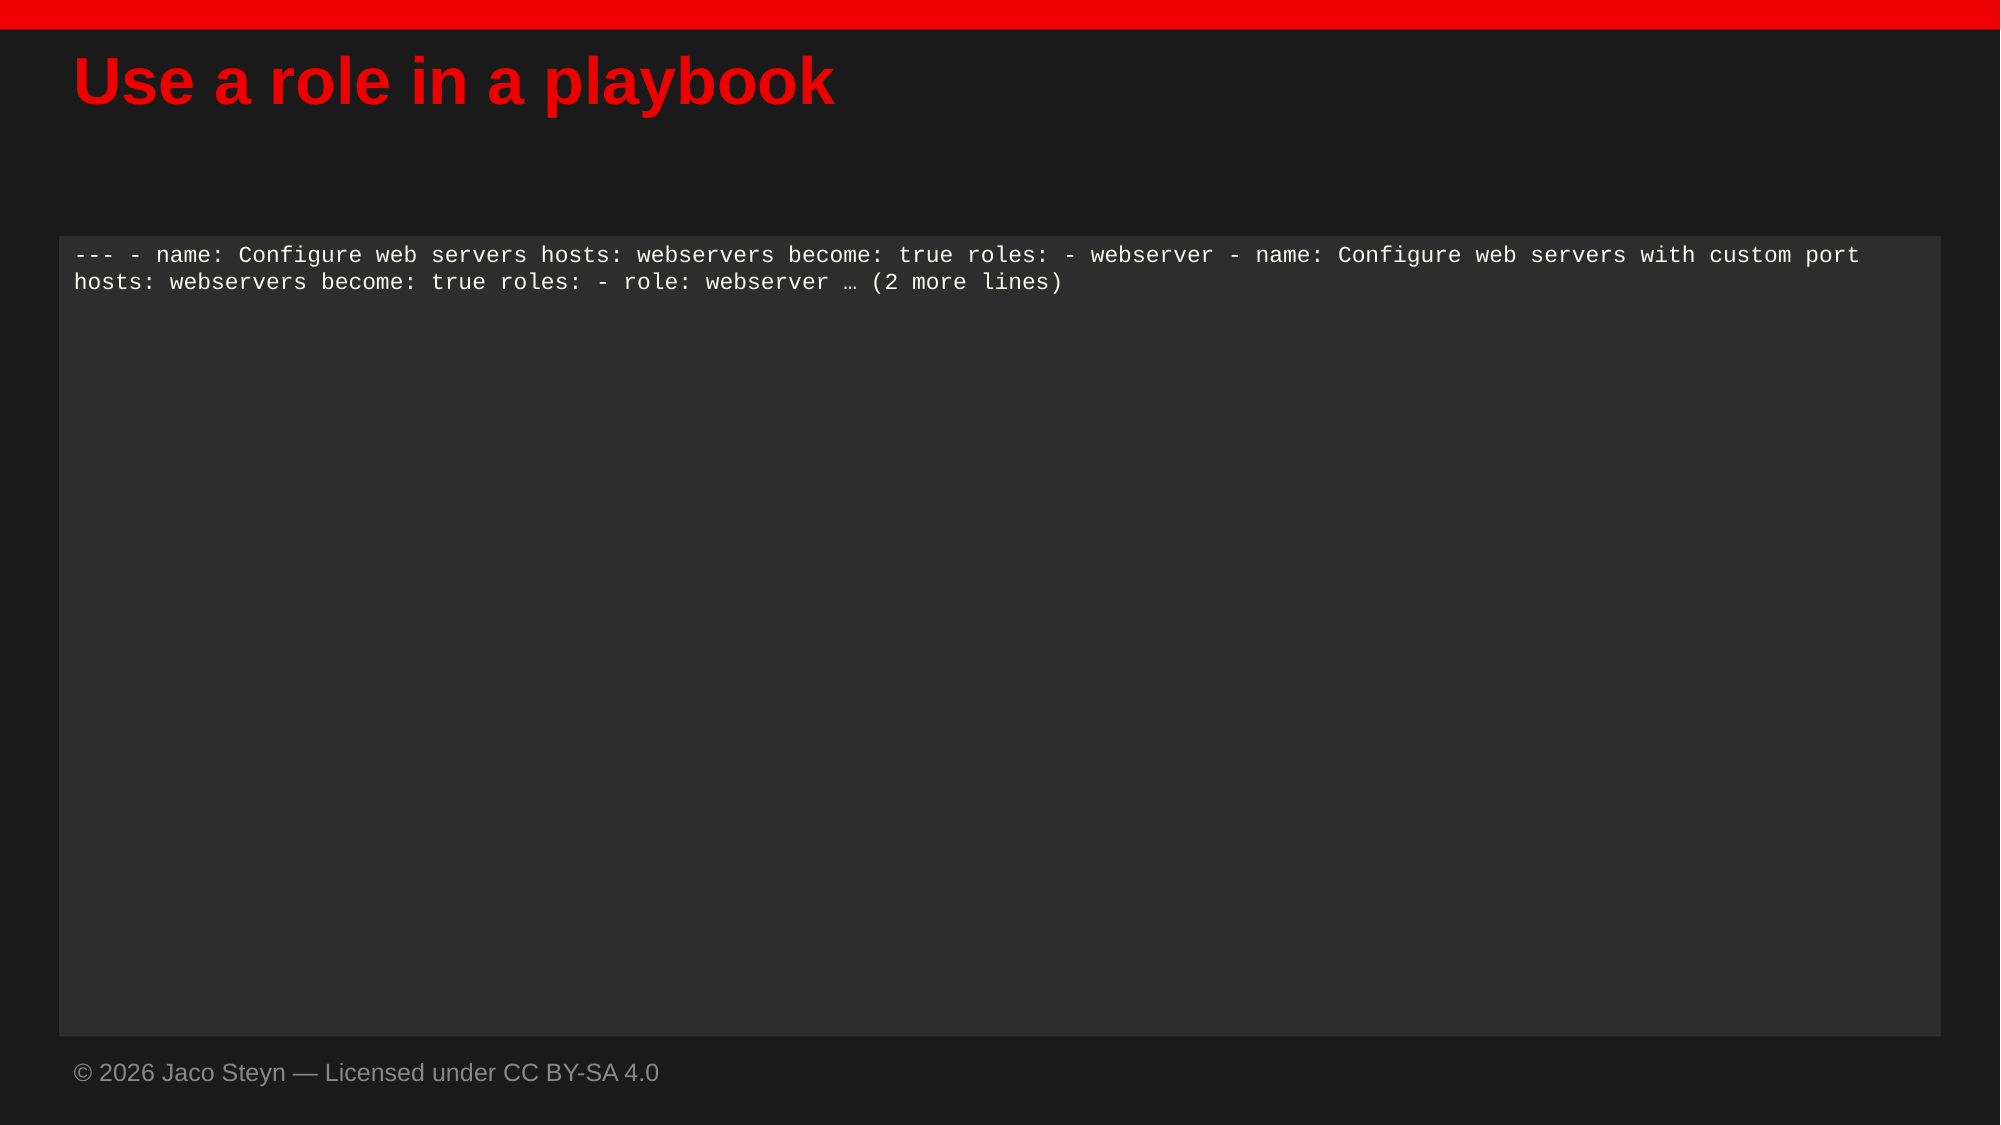

Use a role in a playbook
--- - name: Configure web servers hosts: webservers become: true roles: - webserver - name: Configure web servers with custom port hosts: webservers become: true roles: - role: webserver … (2 more lines)
© 2026 Jaco Steyn — Licensed under CC BY-SA 4.0